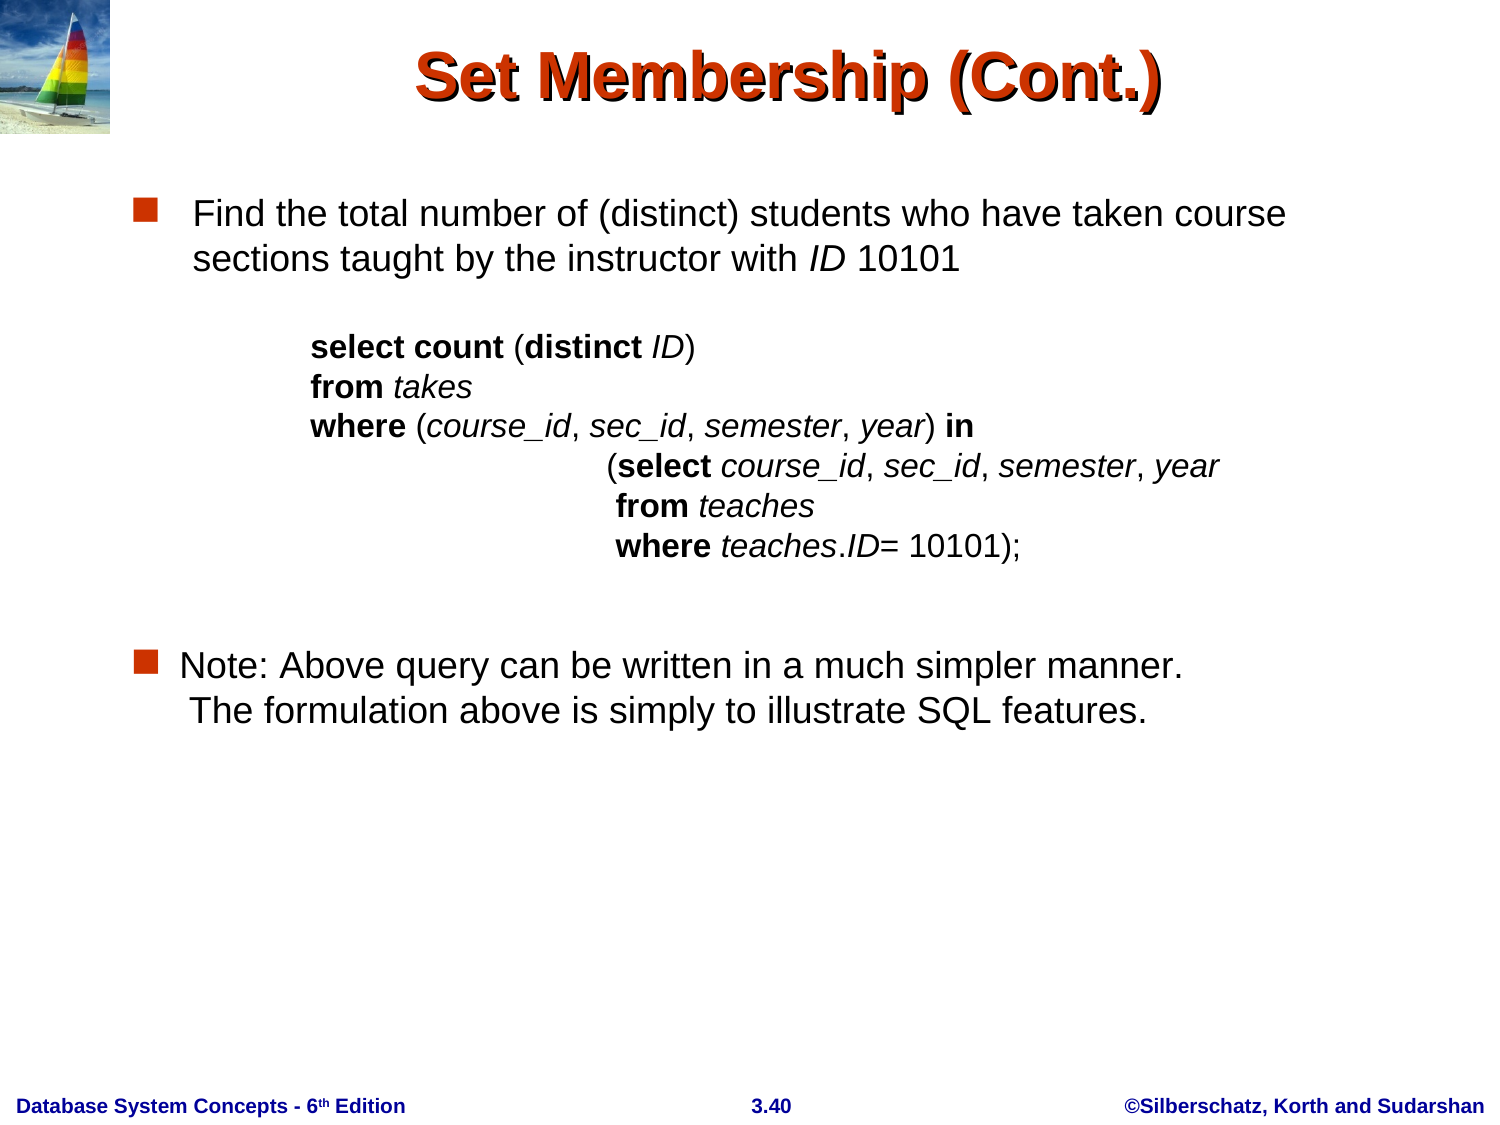

# Set Membership (Cont.)
Find the total number of (distinct) students who have taken course sections taught by the instructor with ID 10101
select count (distinct ID)
from takes
where (course_id, sec_id, semester, year) in
 (select course_id, sec_id, semester, year
 from teaches
 where teaches.ID= 10101);
 Note: Above query can be written in a much simpler manner.
 The formulation above is simply to illustrate SQL features.